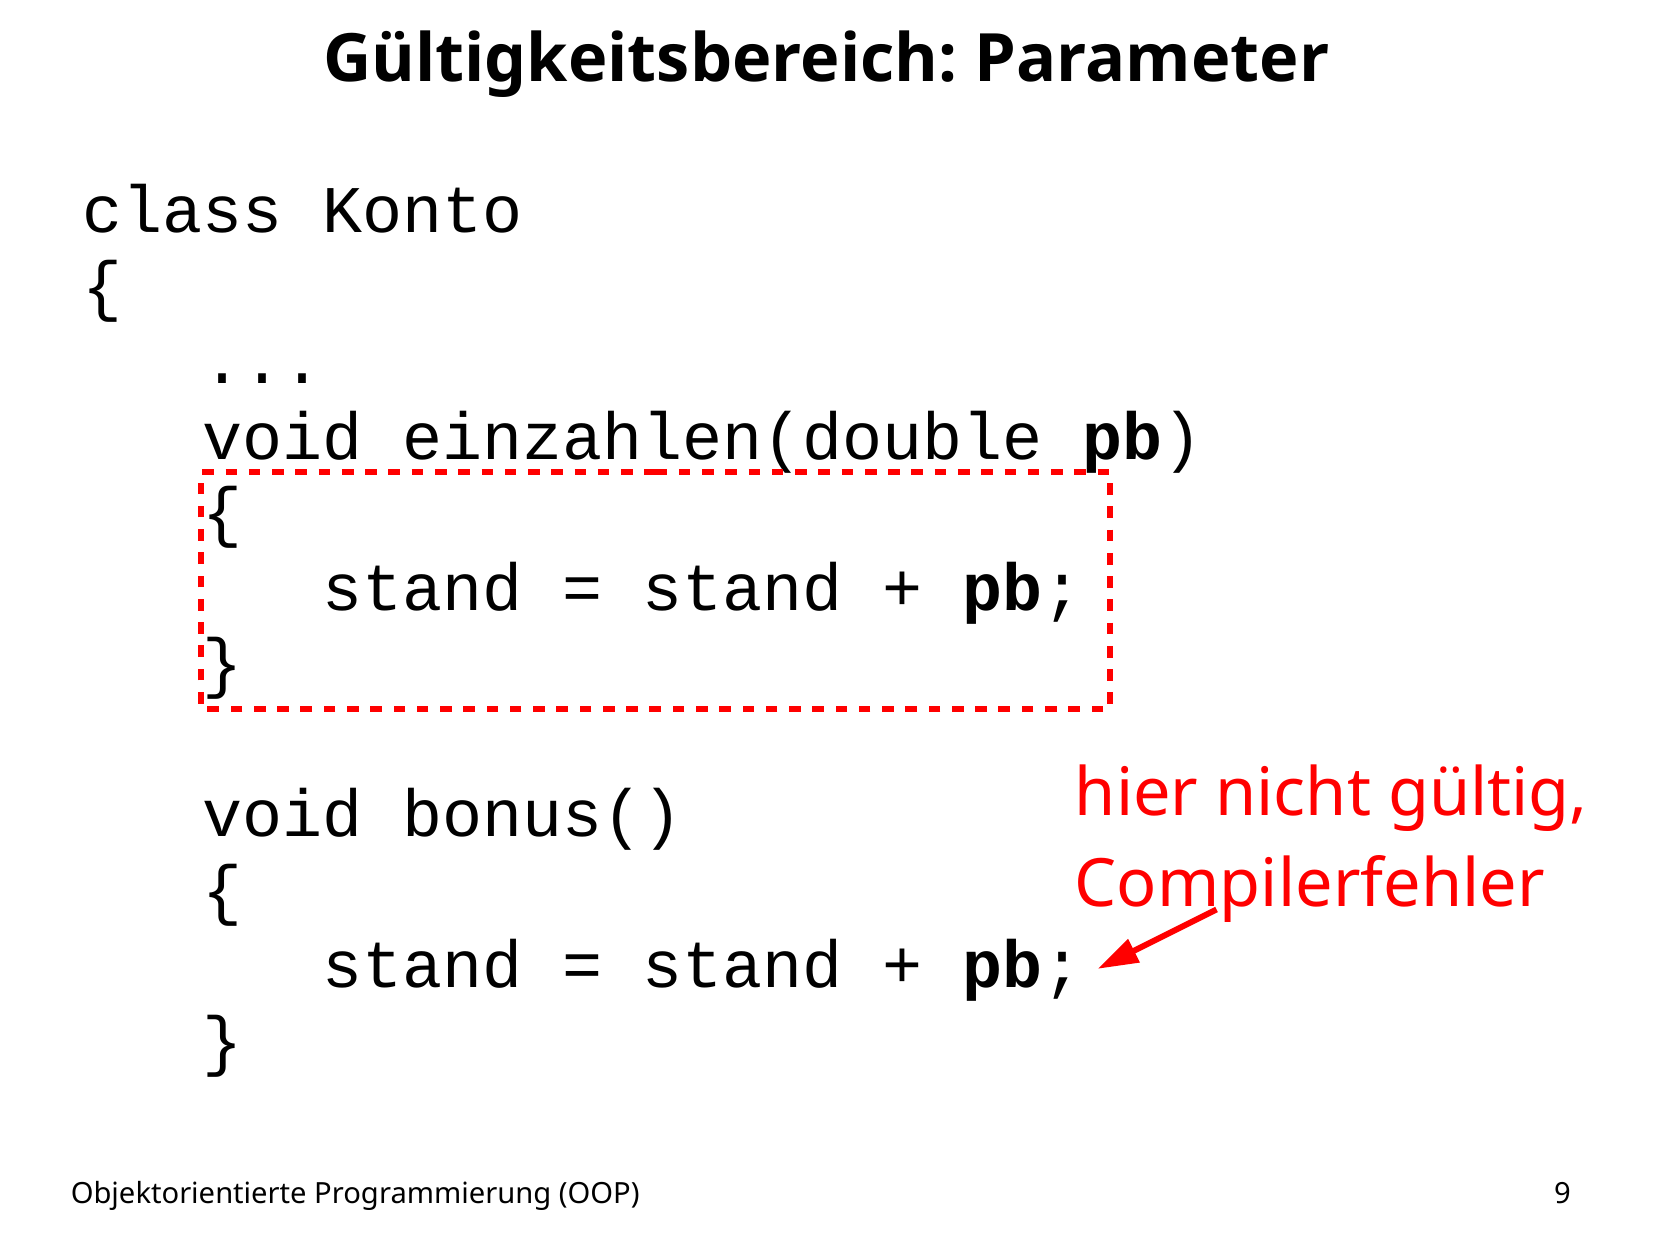

# Gültigkeitsbereich: Parameter
class Konto
{
 ...
 void einzahlen(double pb)
 {
 stand = stand + pb;
 }
 void bonus()
 {
 stand = stand + pb;
 }
hier nicht gültig,
Compilerfehler
Objektorientierte Programmierung (OOP)
9